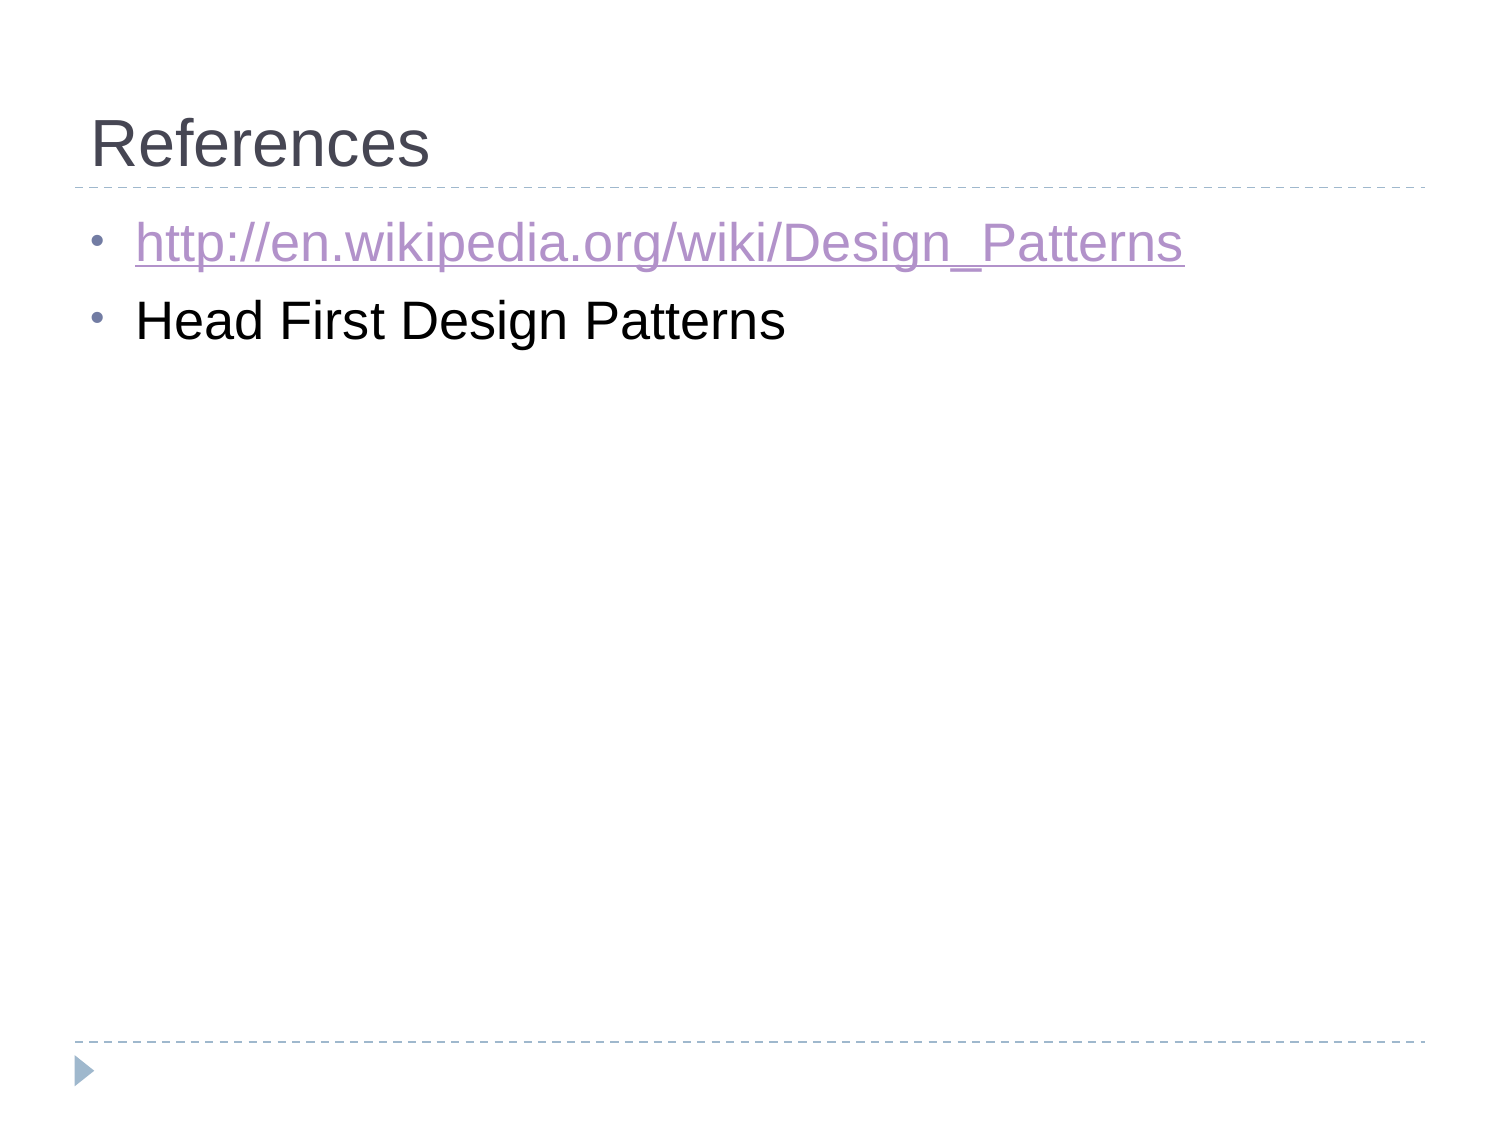

# References
http://en.wikipedia.org/wiki/Design_Patterns
Head First Design Patterns